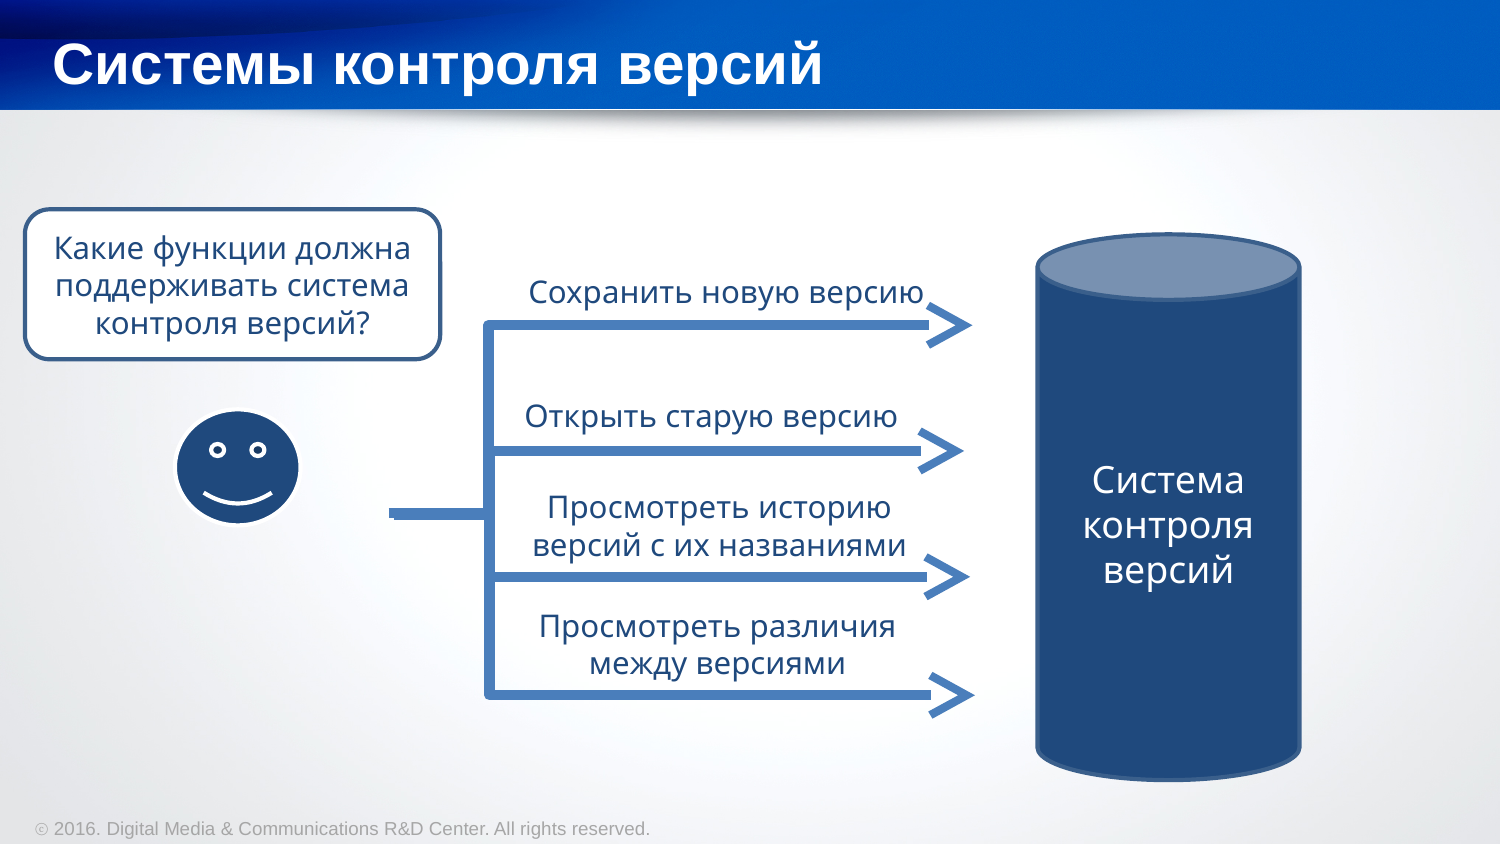

# Системы контроля версий
Какие функции должна поддерживать система контроля версий?
Система контроля версий
Сохранить новую версию
Открыть старую версию
Просмотреть историю версий с их названиями
Просмотреть различия между версиями